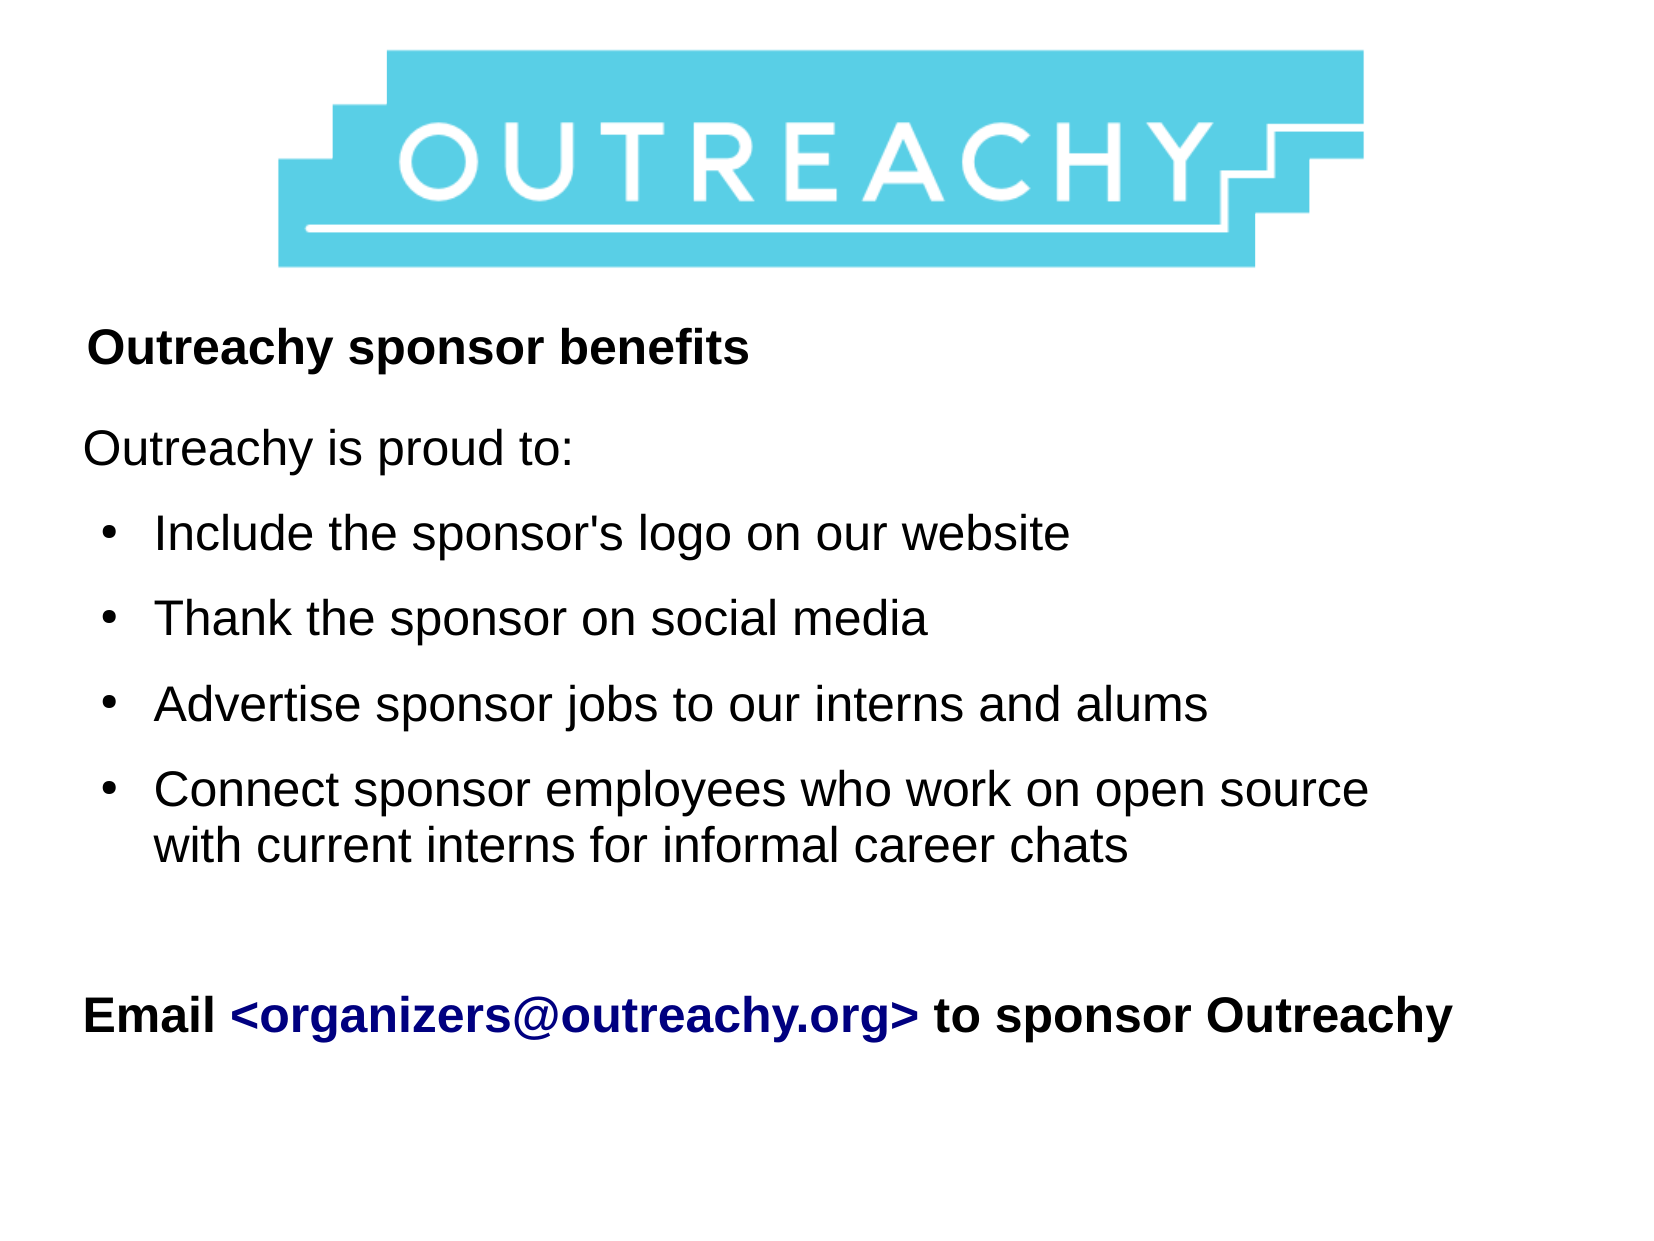

Outreachy sponsor benefits
# Outreachy is proud to:
Include the sponsor's logo on our website
Thank the sponsor on social media
Advertise sponsor jobs to our interns and alums
Connect sponsor employees who work on open source
with current interns for informal career chats
Email <organizers@outreachy.org> to sponsor Outreachy